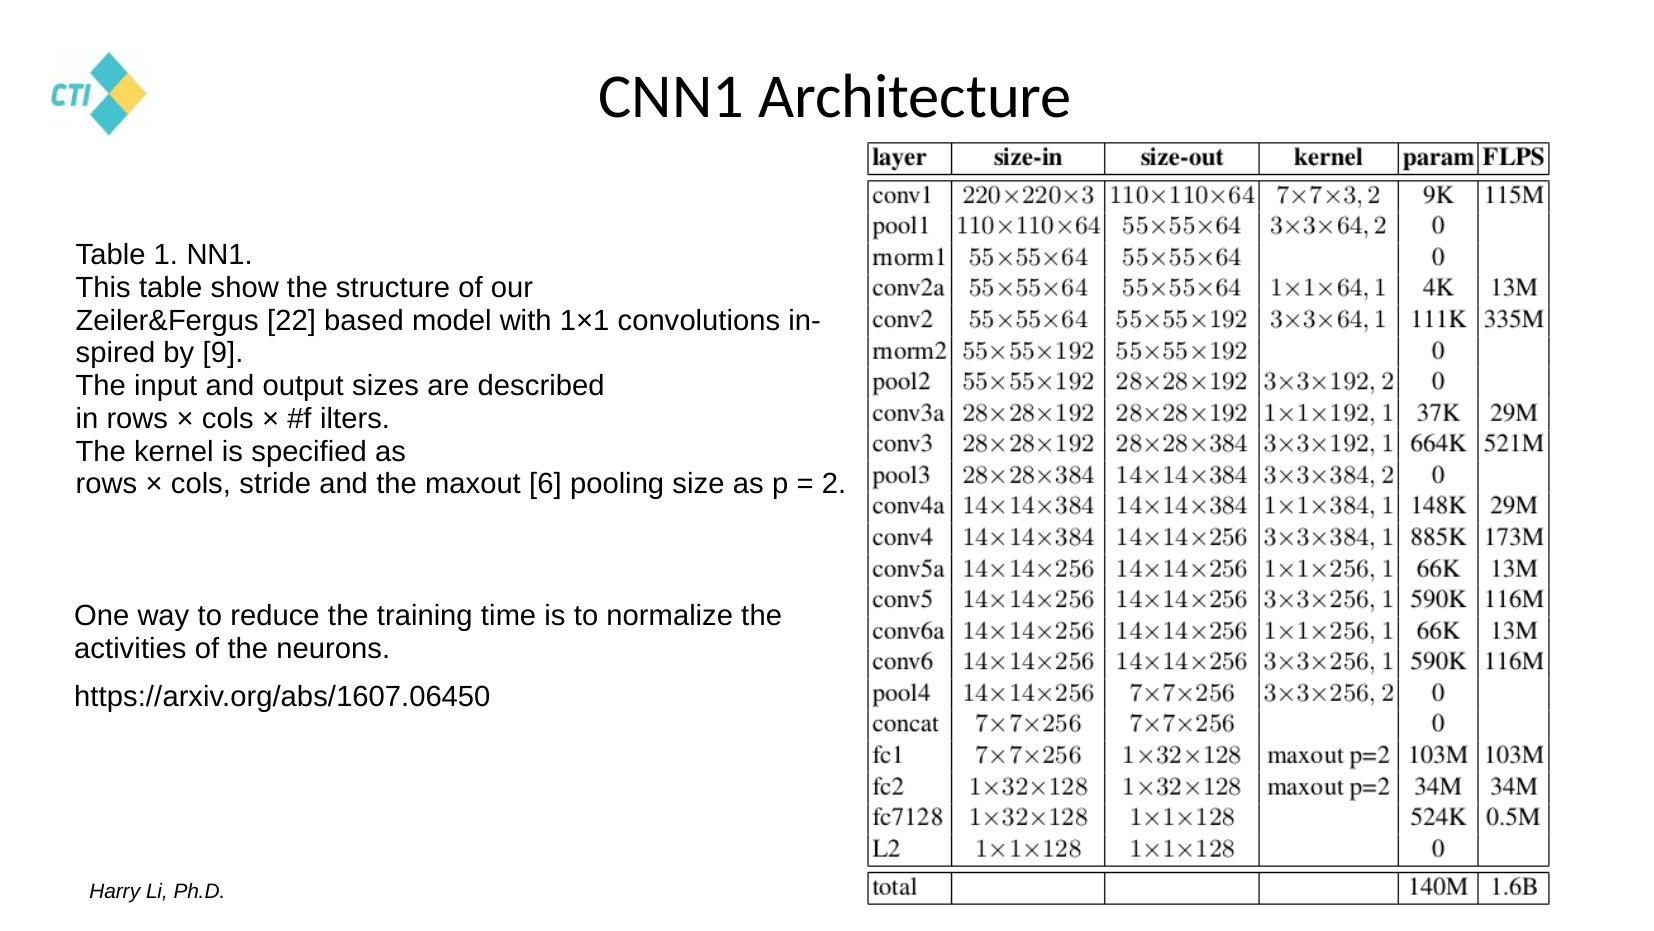

CNN1 Architecture
Table 1. NN1.
This table show the structure of our
Zeiler&Fergus [22] based model with 1×1 convolutions in-
spired by [9].
The input and output sizes are described
in rows × cols × #f ilters.
The kernel is specified as
rows × cols, stride and the maxout [6] pooling size as p = 2.
One way to reduce the training time is to normalize the activities of the neurons.
https://arxiv.org/abs/1607.06450
Harry Li, Ph.D.